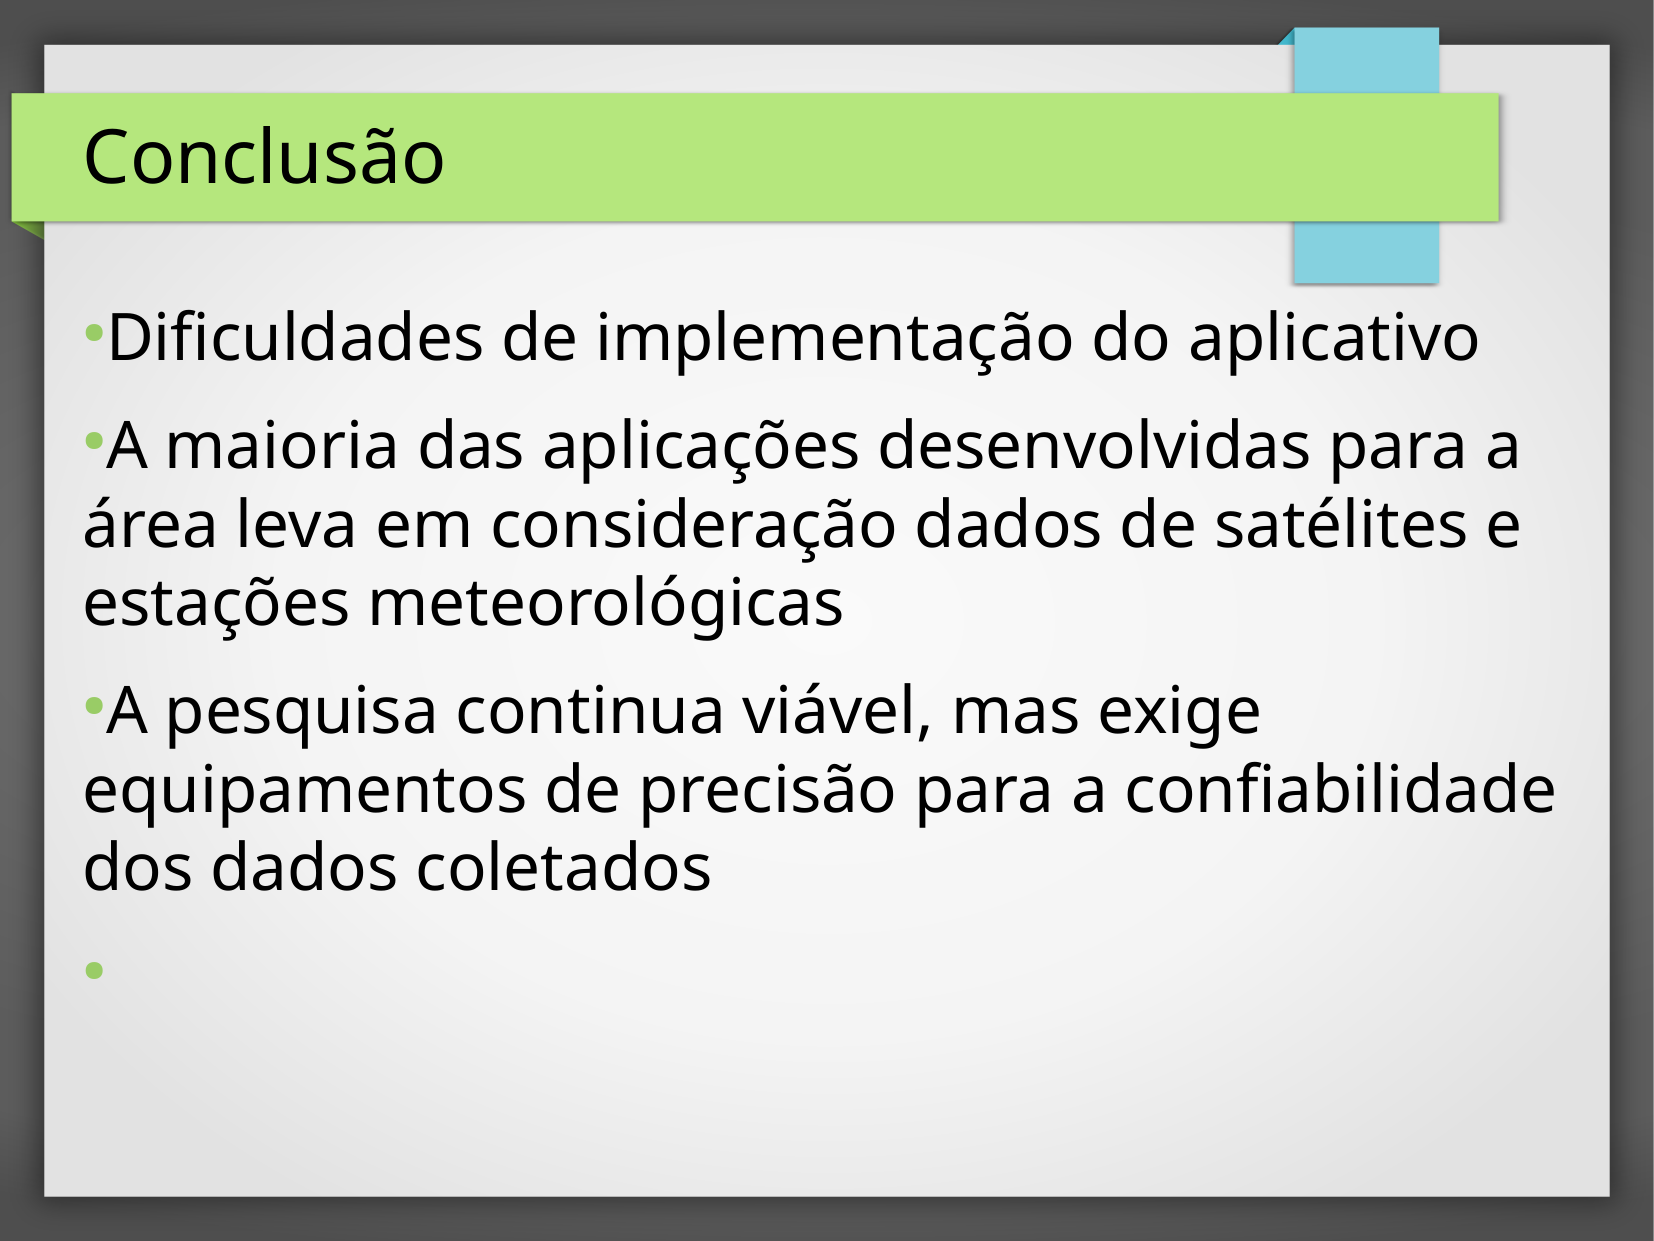

# Conclusão
Dificuldades de implementação do aplicativo
A maioria das aplicações desenvolvidas para a área leva em consideração dados de satélites e estações meteorológicas
A pesquisa continua viável, mas exige equipamentos de precisão para a confiabilidade dos dados coletados